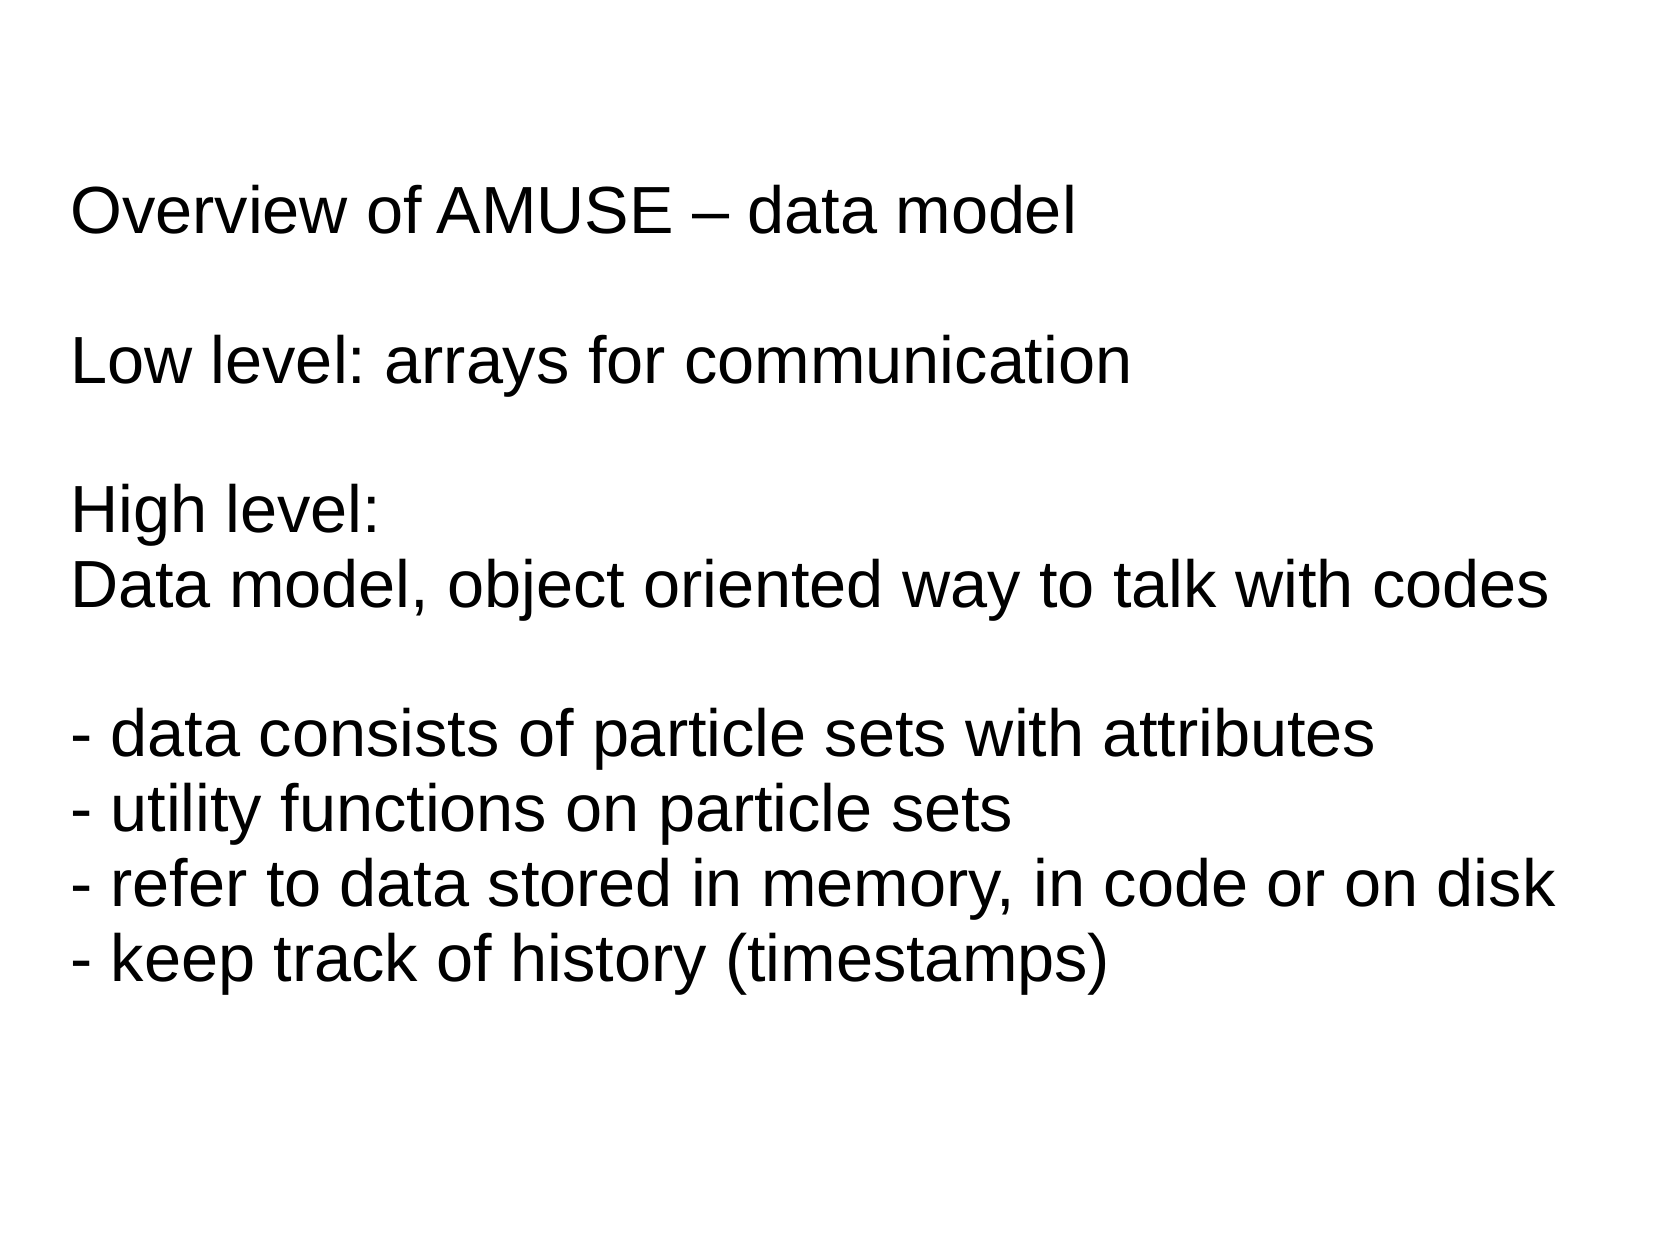

Overview of AMUSE – data model
Low level: arrays for communication
High level:
Data model, object oriented way to talk with codes
- data consists of particle sets with attributes
- utility functions on particle sets
- refer to data stored in memory, in code or on disk
- keep track of history (timestamps)